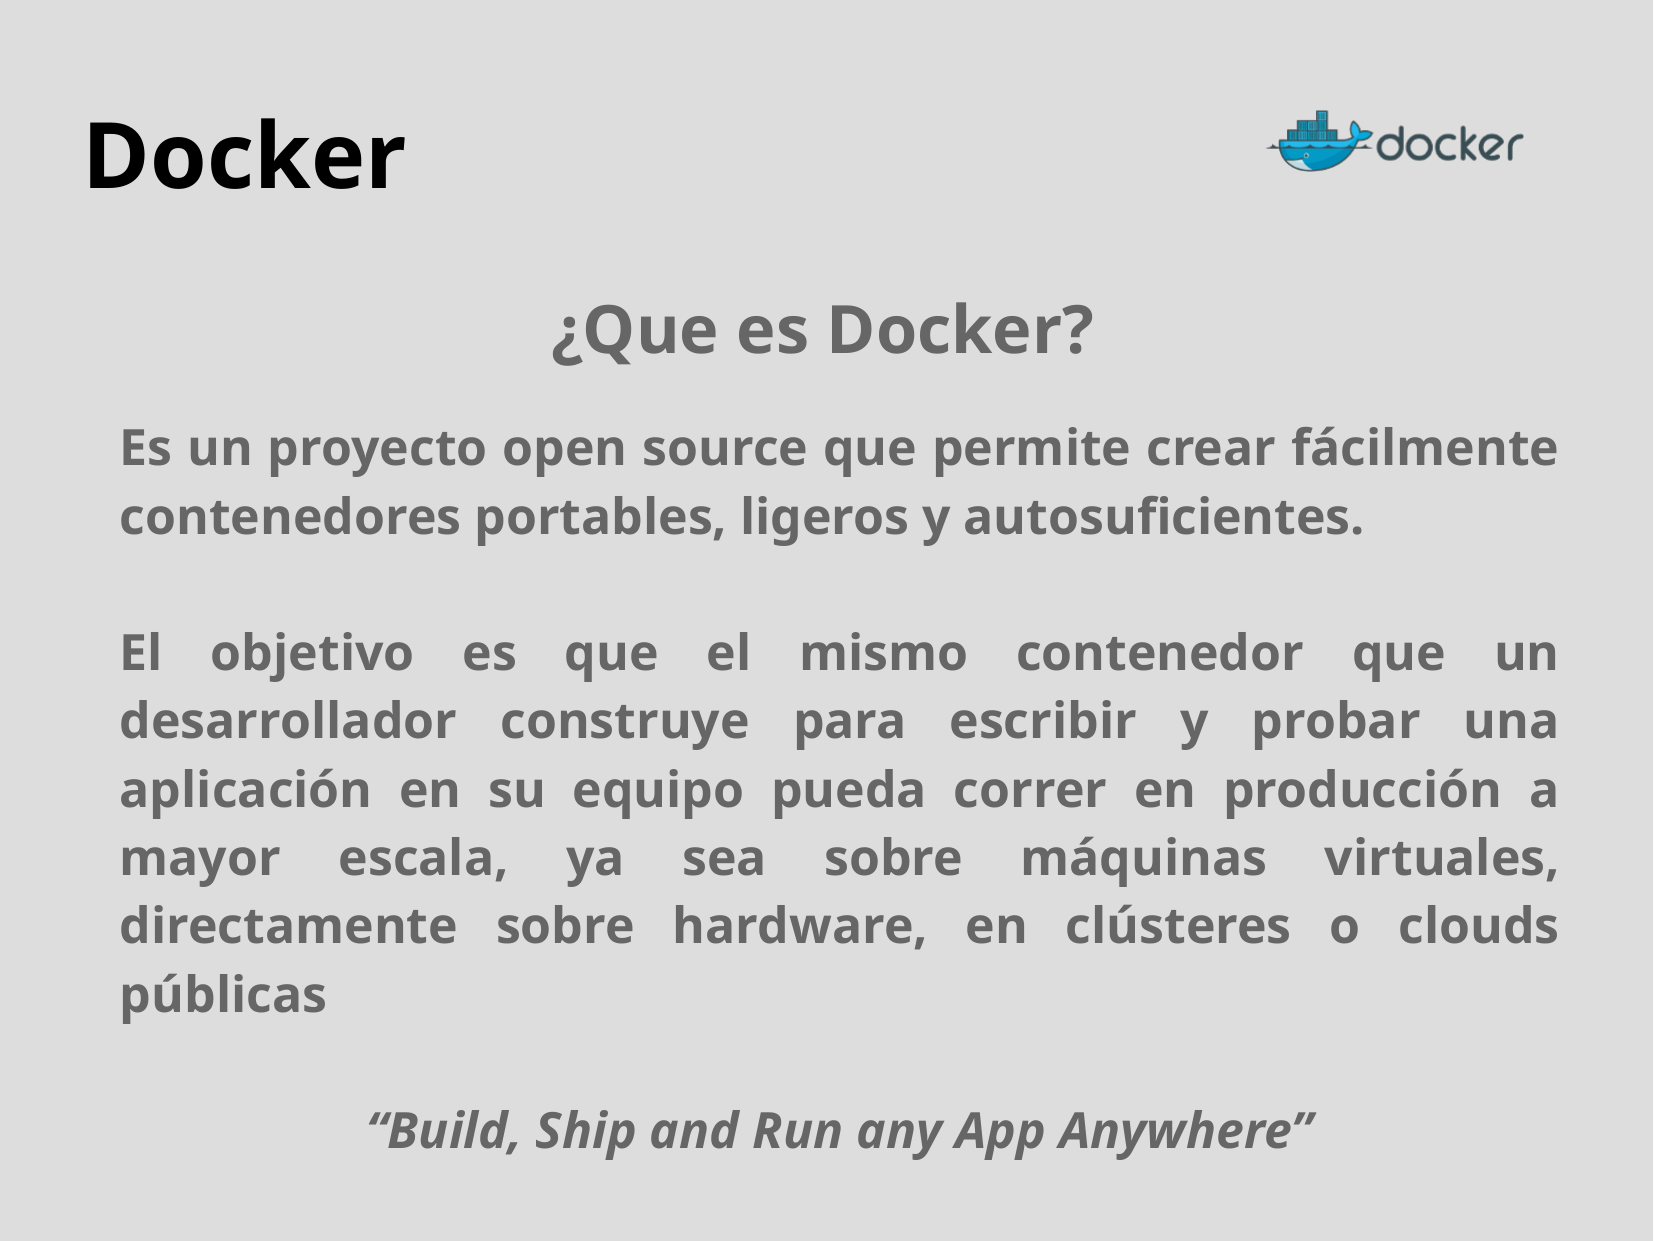

# Docker
¿Que es Docker?
Es un proyecto open source que permite crear fácilmente contenedores portables, ligeros y autosuficientes.
El objetivo es que el mismo contenedor que un desarrollador construye para escribir y probar una aplicación en su equipo pueda correr en producción a mayor escala, ya sea sobre máquinas virtuales, directamente sobre hardware, en clústeres o clouds públicas
“Build, Ship and Run any App Anywhere”